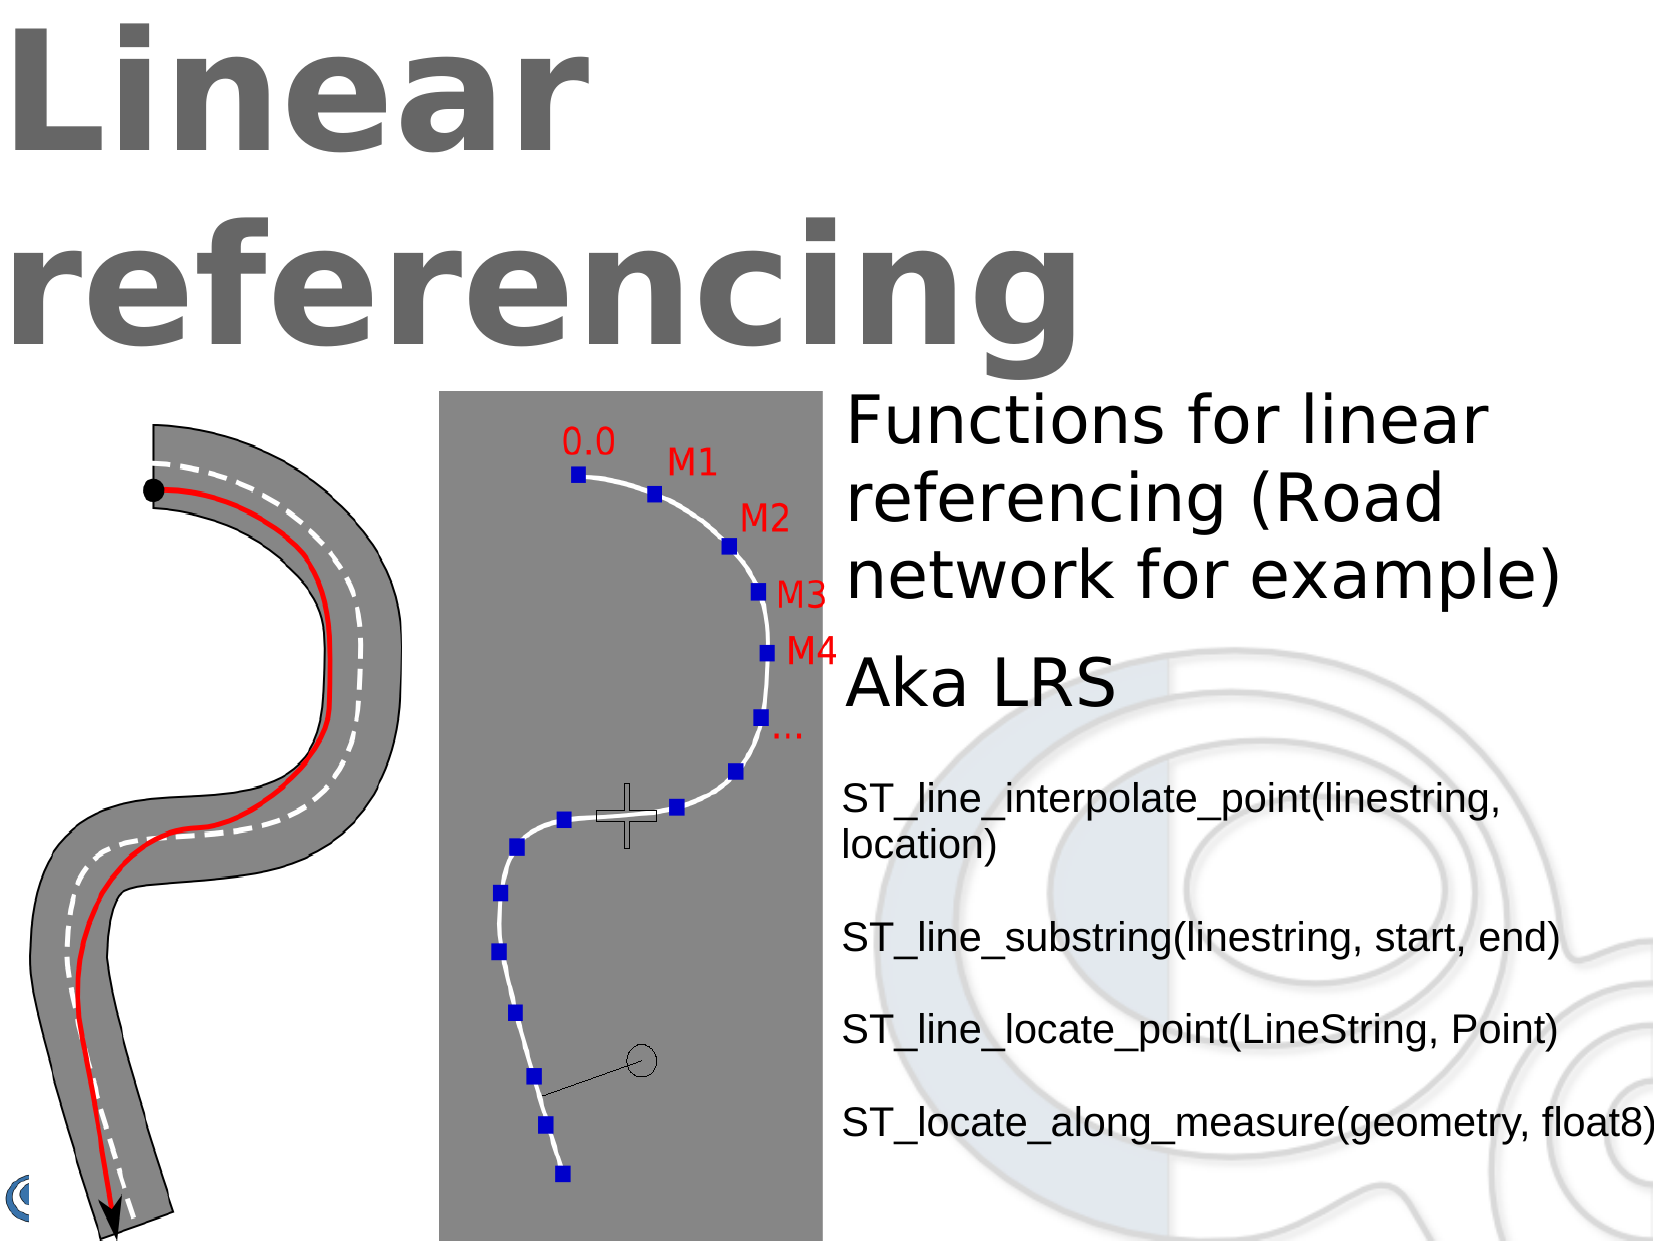

# Linear referencing
Functions for linear
referencing (Road
network for example)
Aka LRS
ST_line_interpolate_point(linestring, location)
ST_line_substring(linestring, start, end)
ST_line_locate_point(LineString, Point)
ST_locate_along_measure(geometry, float8)